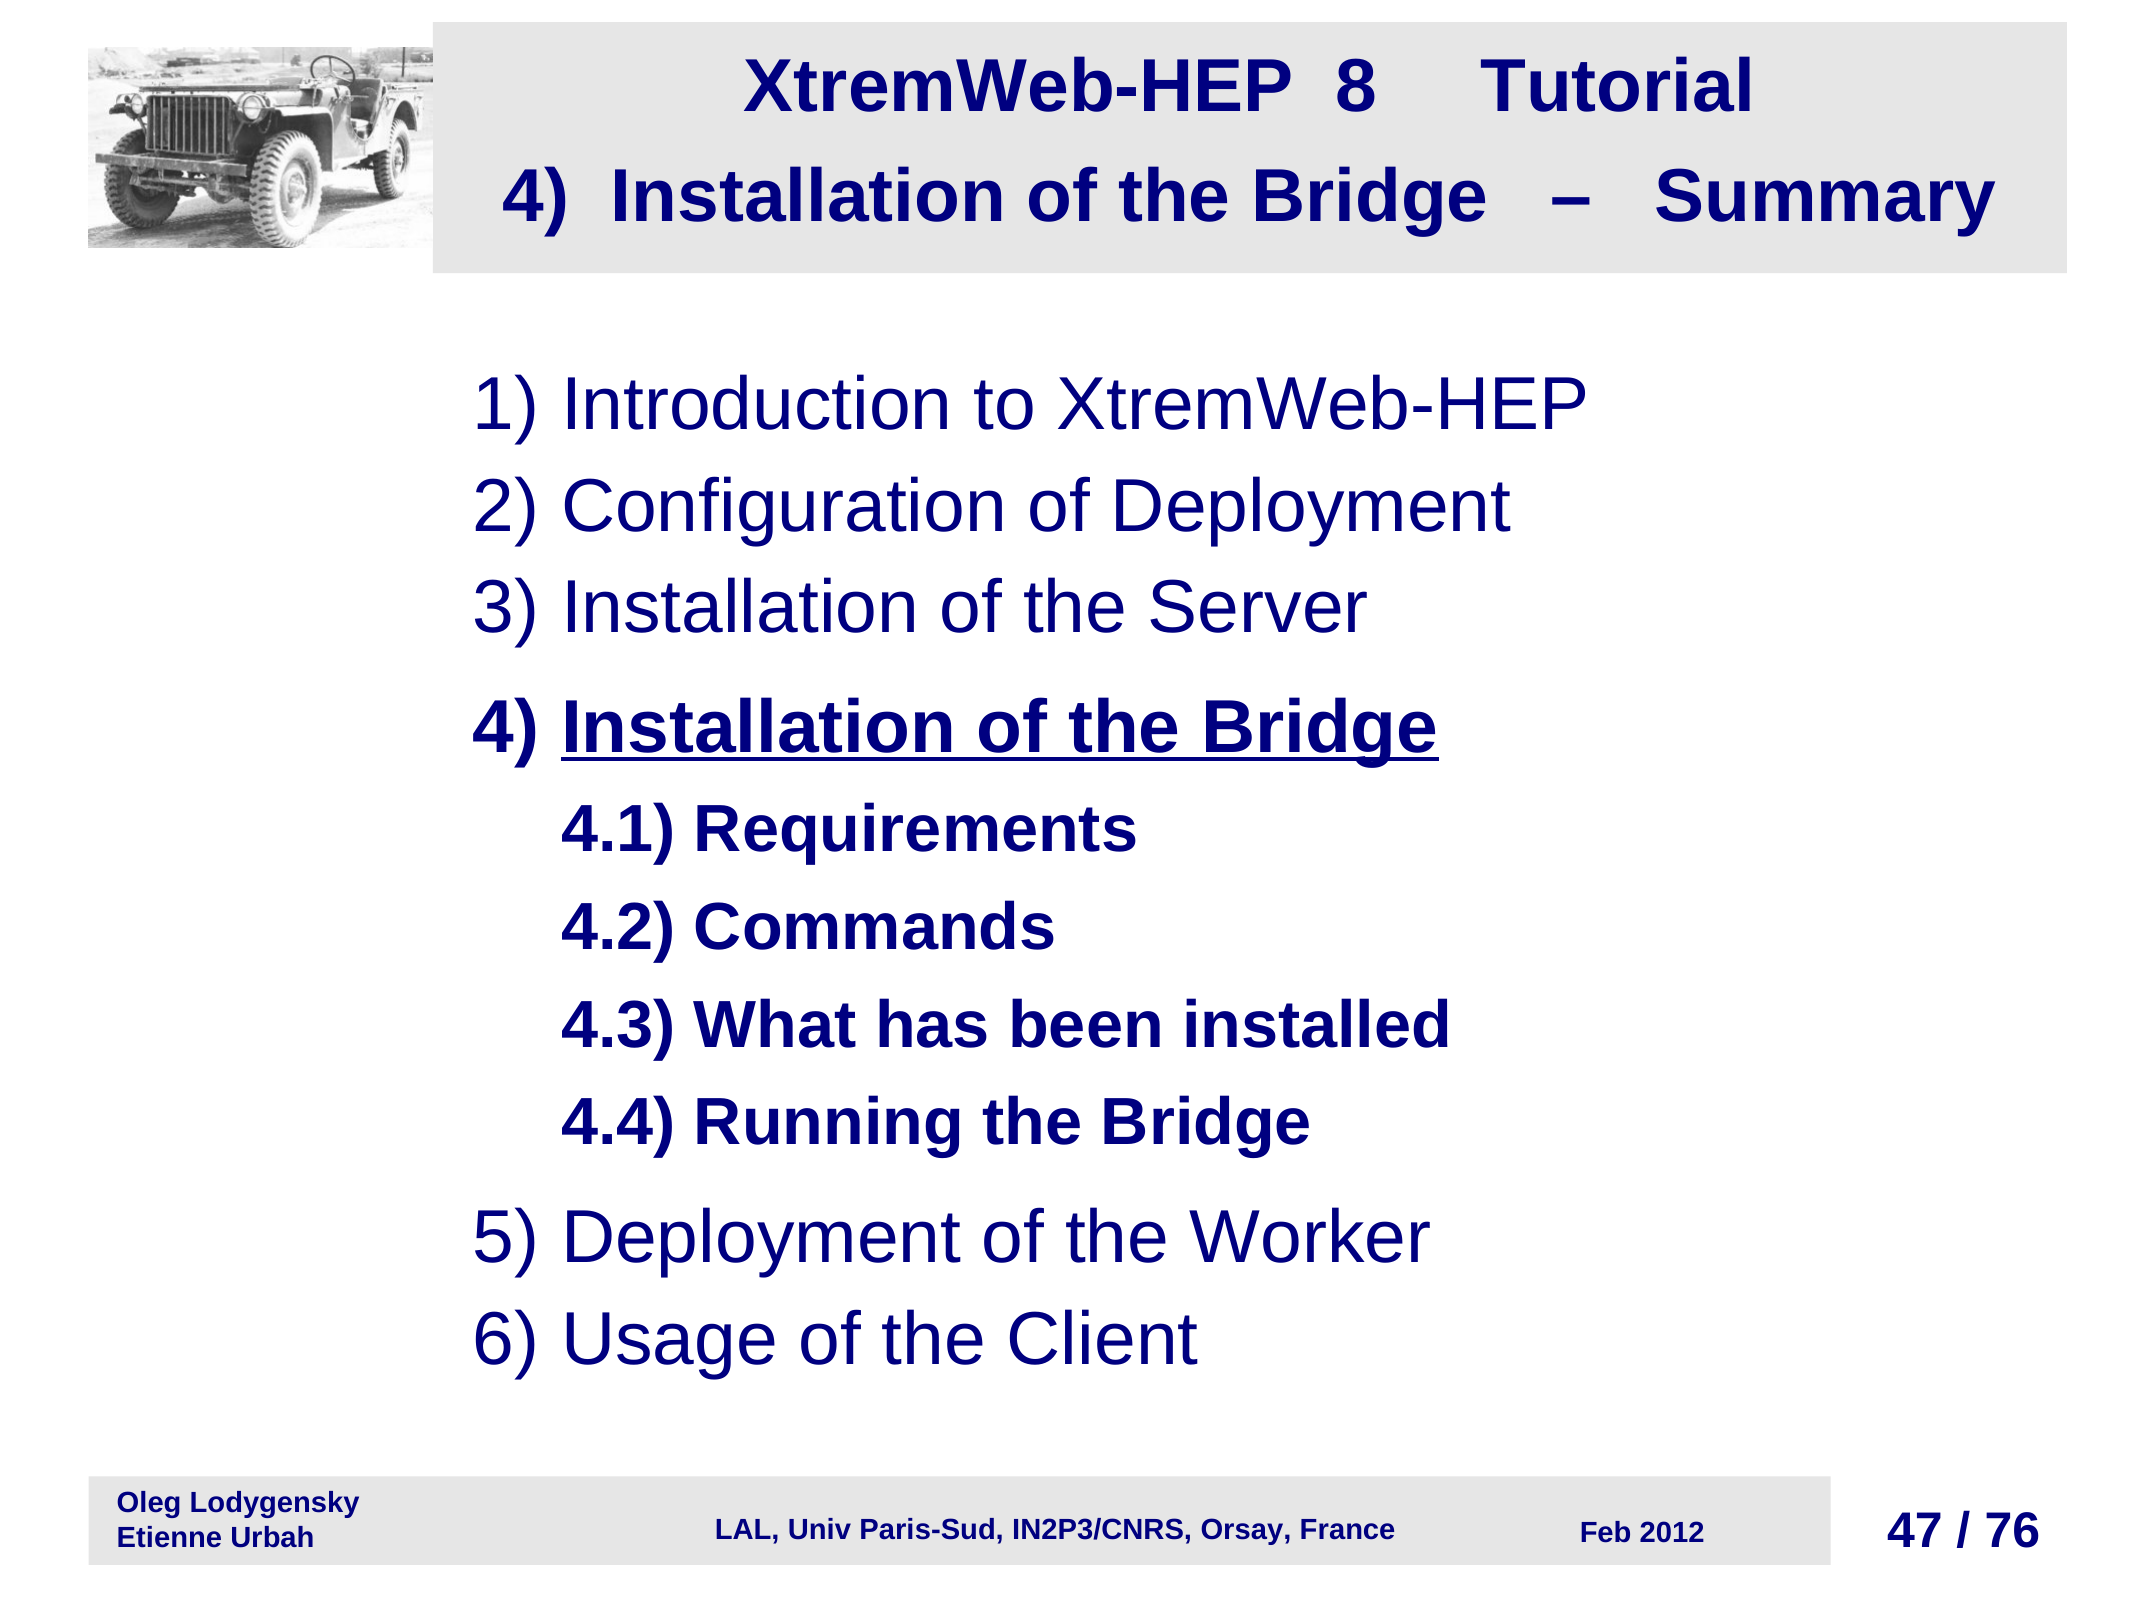

# 4) Installation of the Bridge – Summary
Introduction to XtremWeb-HEP
Configuration of Deployment
Installation of the Server
Installation of the Bridge
Requirements
Commands
What has been installed
Running the Bridge
Deployment of the Worker
Usage of the Client
47